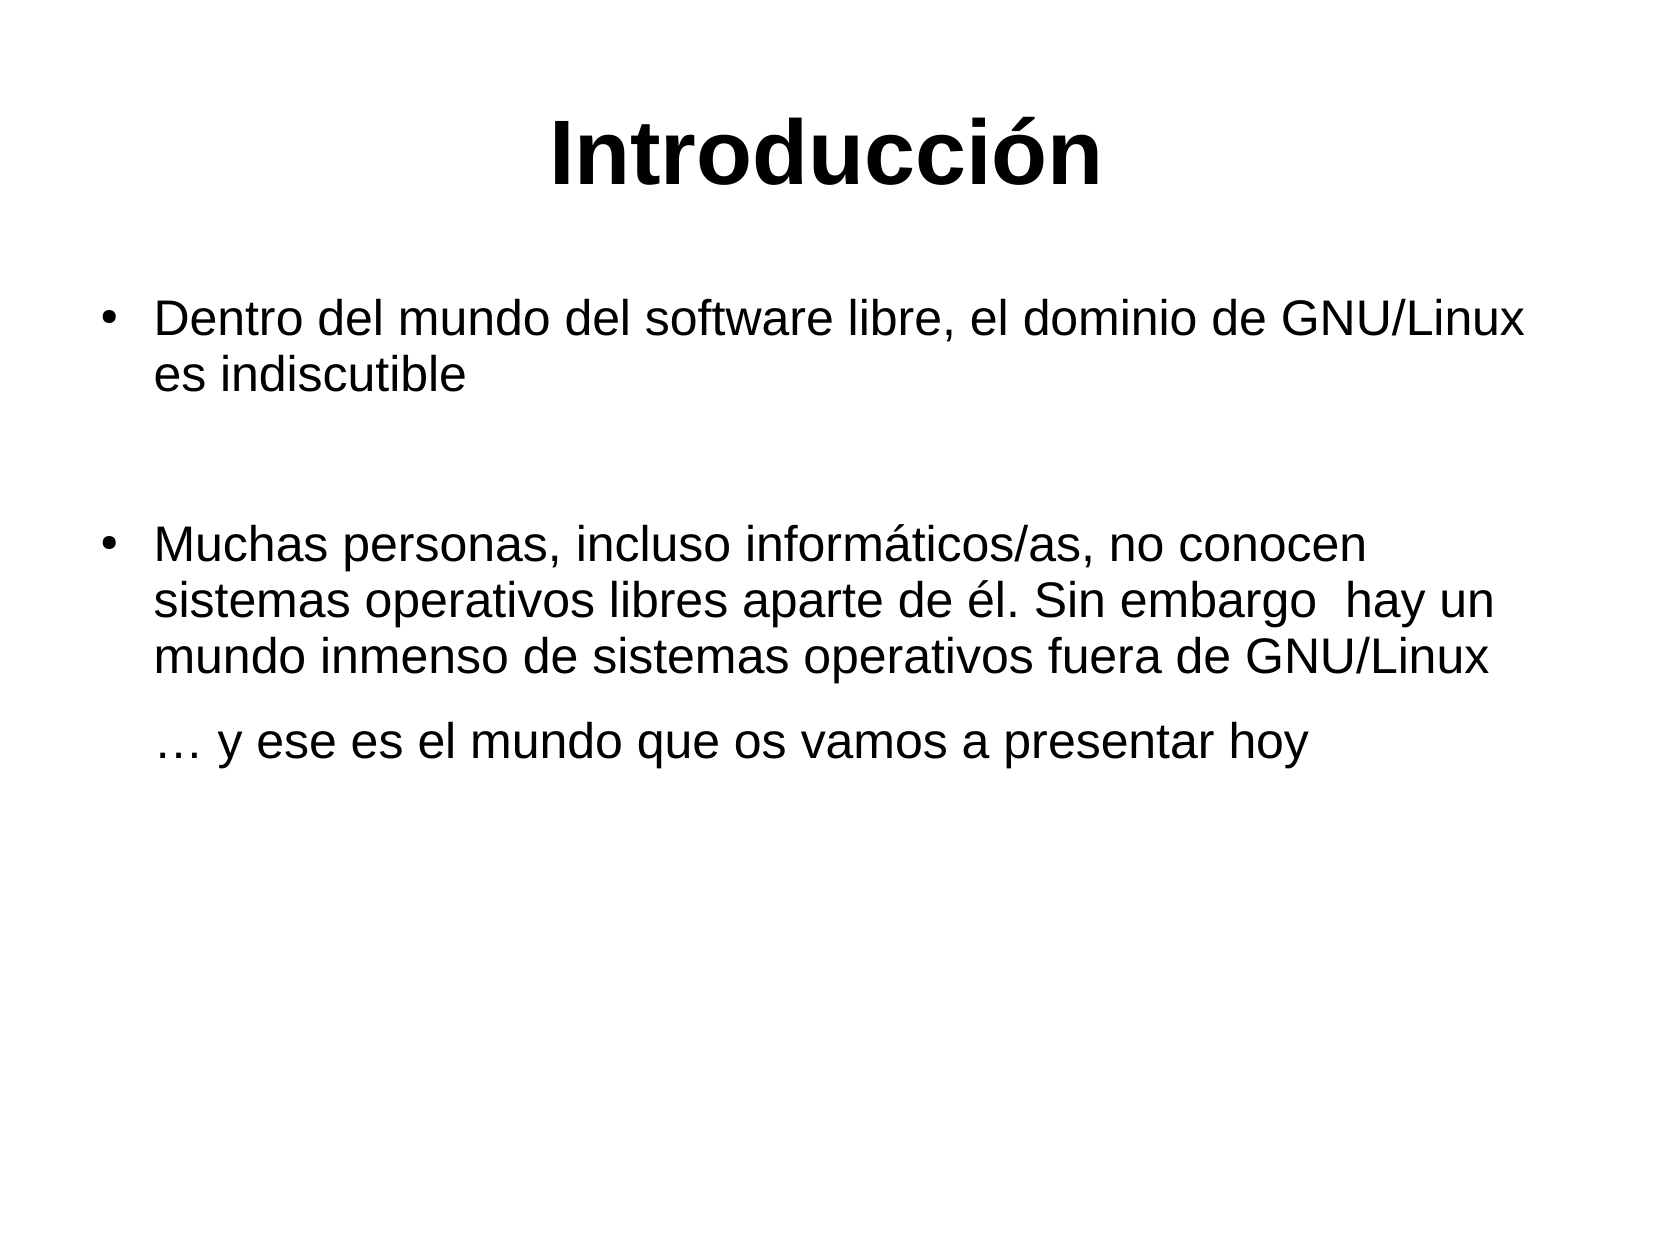

# Introducción
Dentro del mundo del software libre, el dominio de GNU/Linux es indiscutible
Muchas personas, incluso informáticos/as, no conocen sistemas operativos libres aparte de él. Sin embargo hay un mundo inmenso de sistemas operativos fuera de GNU/Linux
… y ese es el mundo que os vamos a presentar hoy